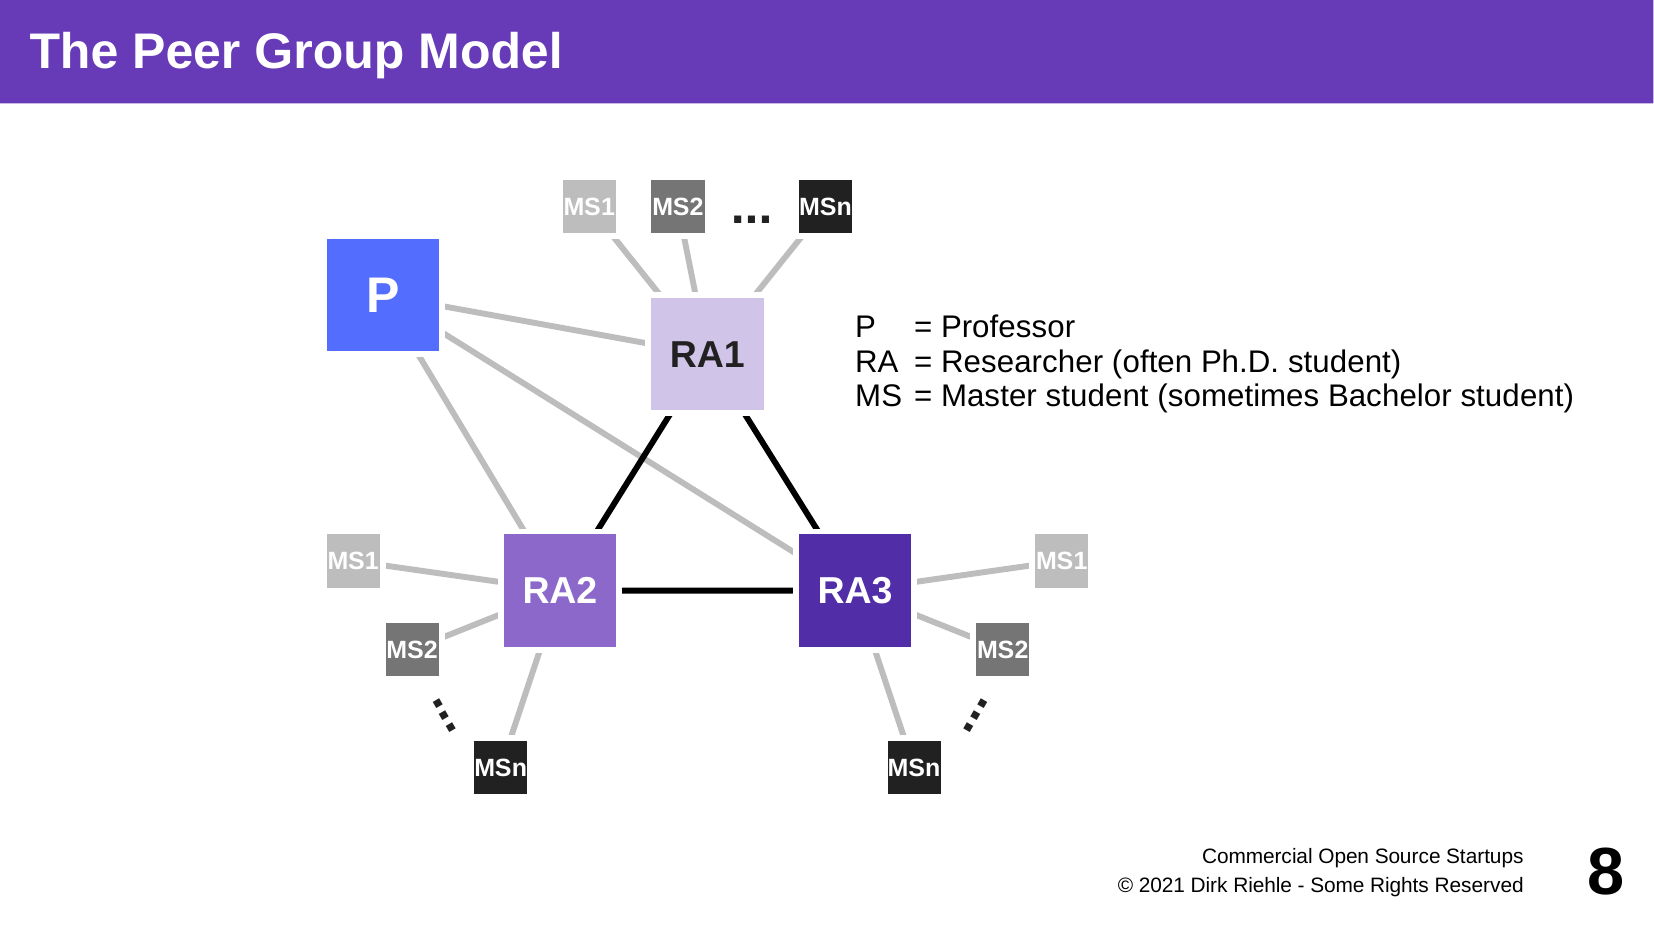

# The Peer Group Model
MS1
MS2
...
MSn
P	= Professor
RA	= Researcher (often Ph.D. student)
MS	= Master student (sometimes Bachelor student)
P
RA1
MS1
MS2
...
MSn
RA2
RA3
MS1
MS2
...
MSn
Commercial Open Source Startups
8
© 2021 Dirk Riehle - Some Rights Reserved